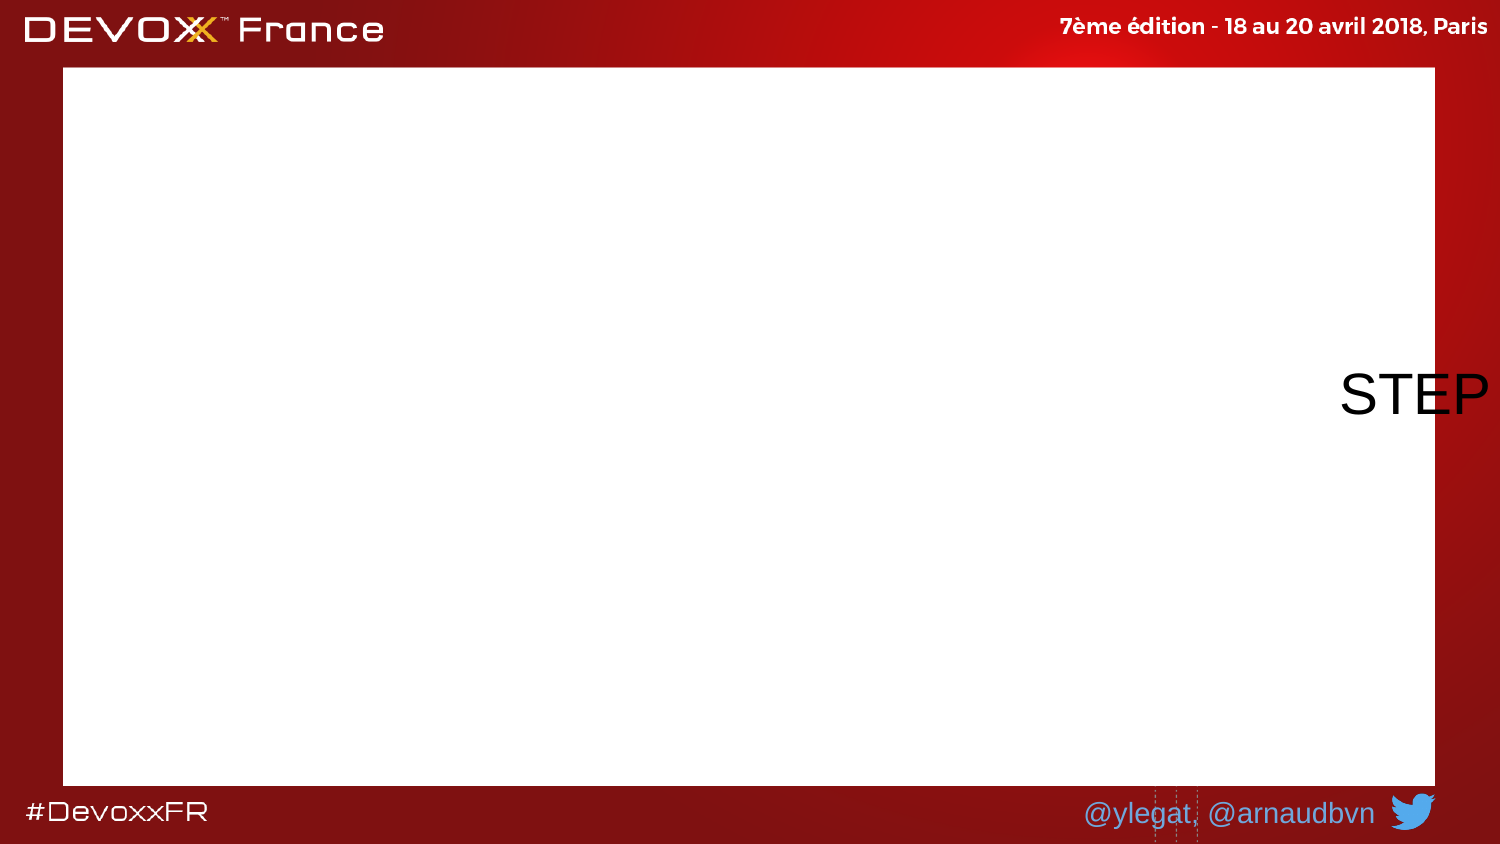

# STEP 3: Command Query Responsibility Segregation
@ylegat, @arnaudbvn